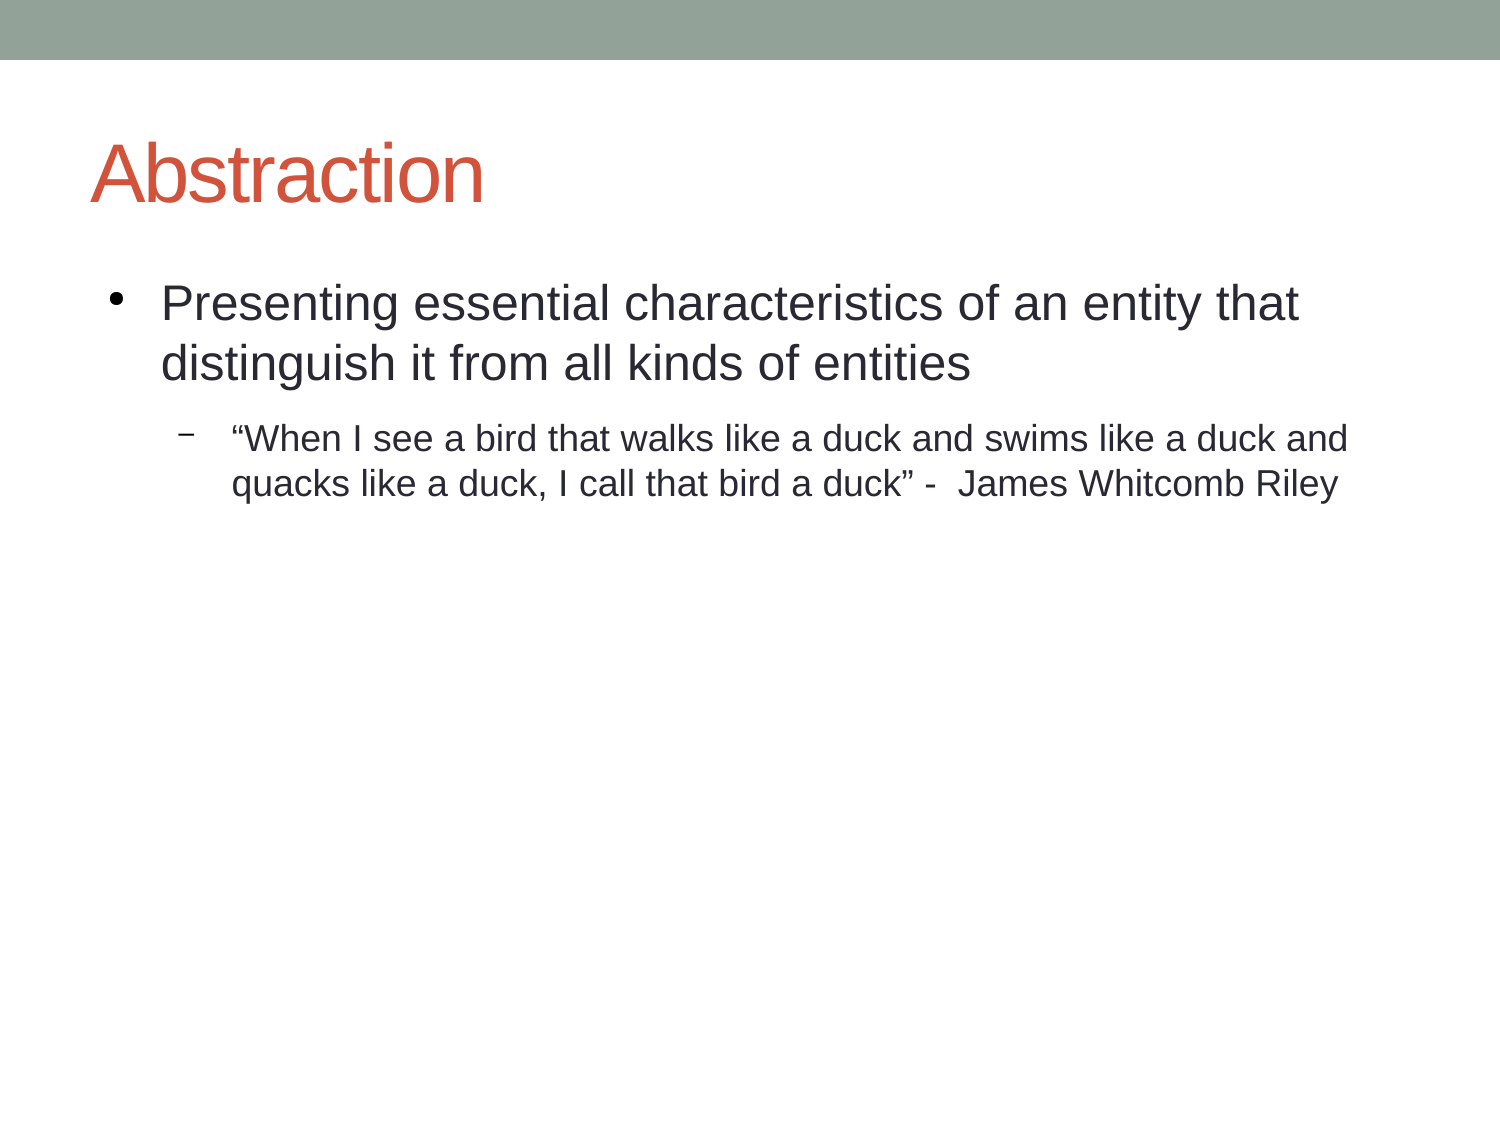

# Abstraction
Presenting essential characteristics of an entity that distinguish it from all kinds of entities
“When I see a bird that walks like a duck and swims like a duck and quacks like a duck, I call that bird a duck” - James Whitcomb Riley